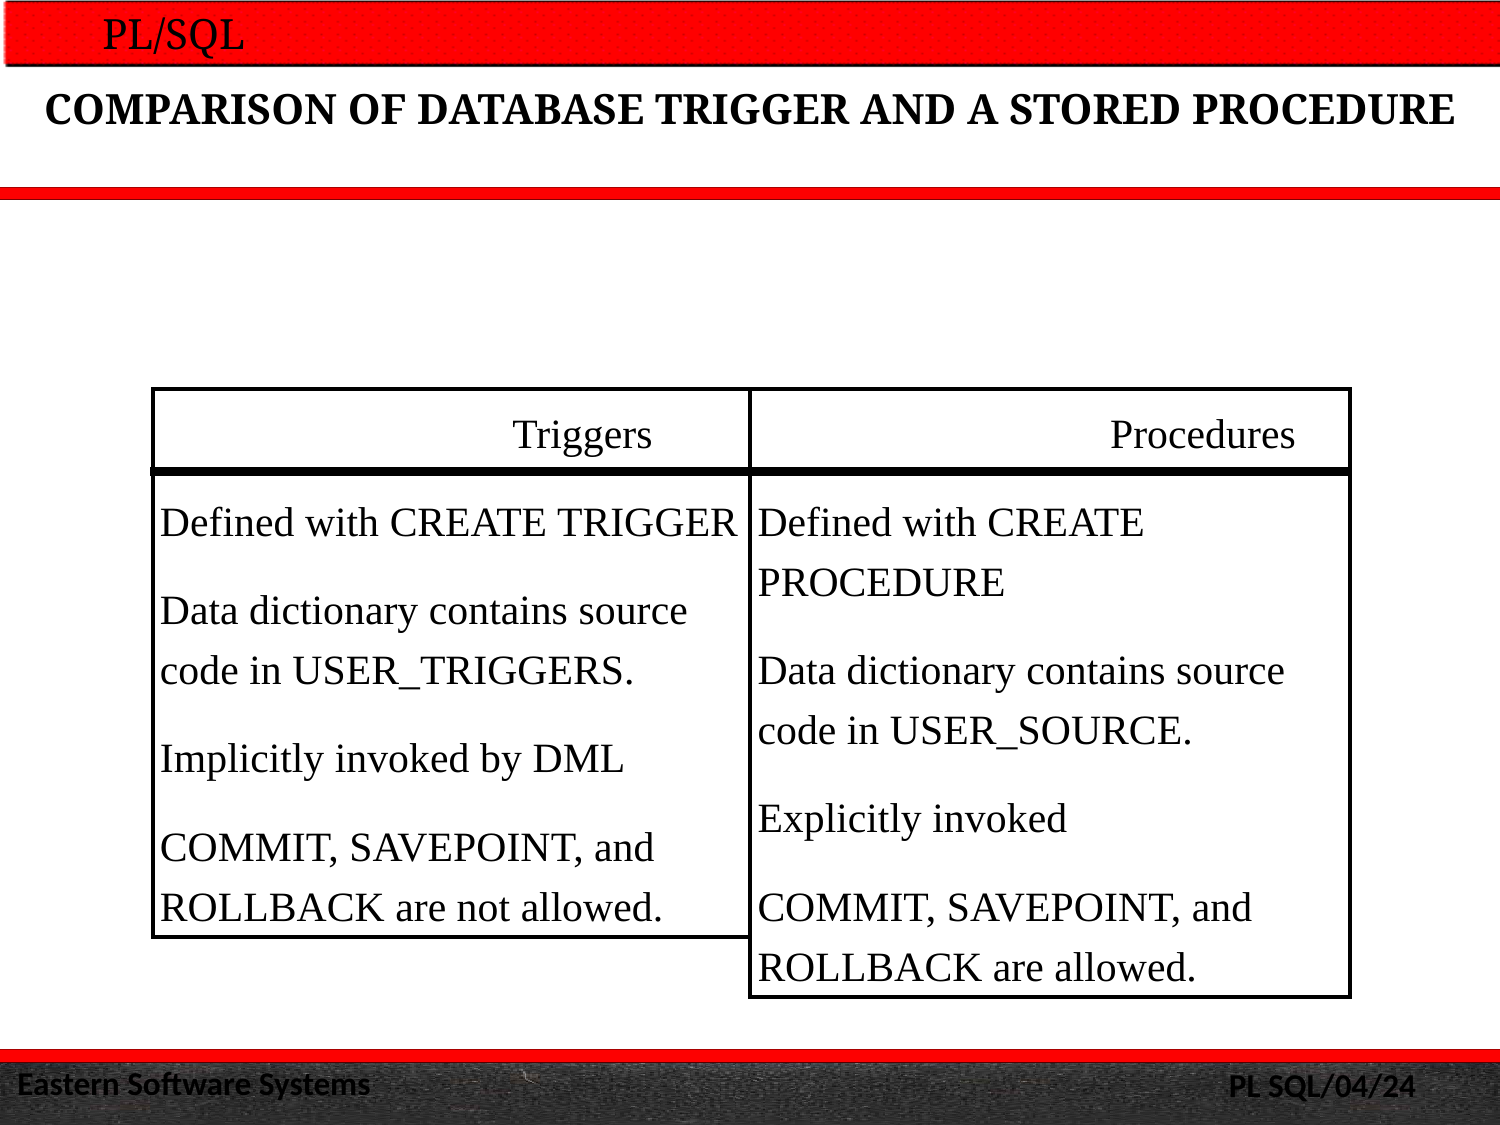

PL/SQL
COMPARISON OF DATABASE TRIGGER AND A STORED PROCEDURE
		 Triggers
Defined with CREATE TRIGGER
Data dictionary contains source code in USER_TRIGGERS.
Implicitly invoked by DML
COMMIT, SAVEPOINT, and ROLLBACK are not allowed.
		 Procedures
Defined with CREATE PROCEDURE
Data dictionary contains source
code in USER_SOURCE.
Explicitly invoked
COMMIT, SAVEPOINT, and ROLLBACK are allowed.
Eastern Software Systems
				 PL SQL/04/24